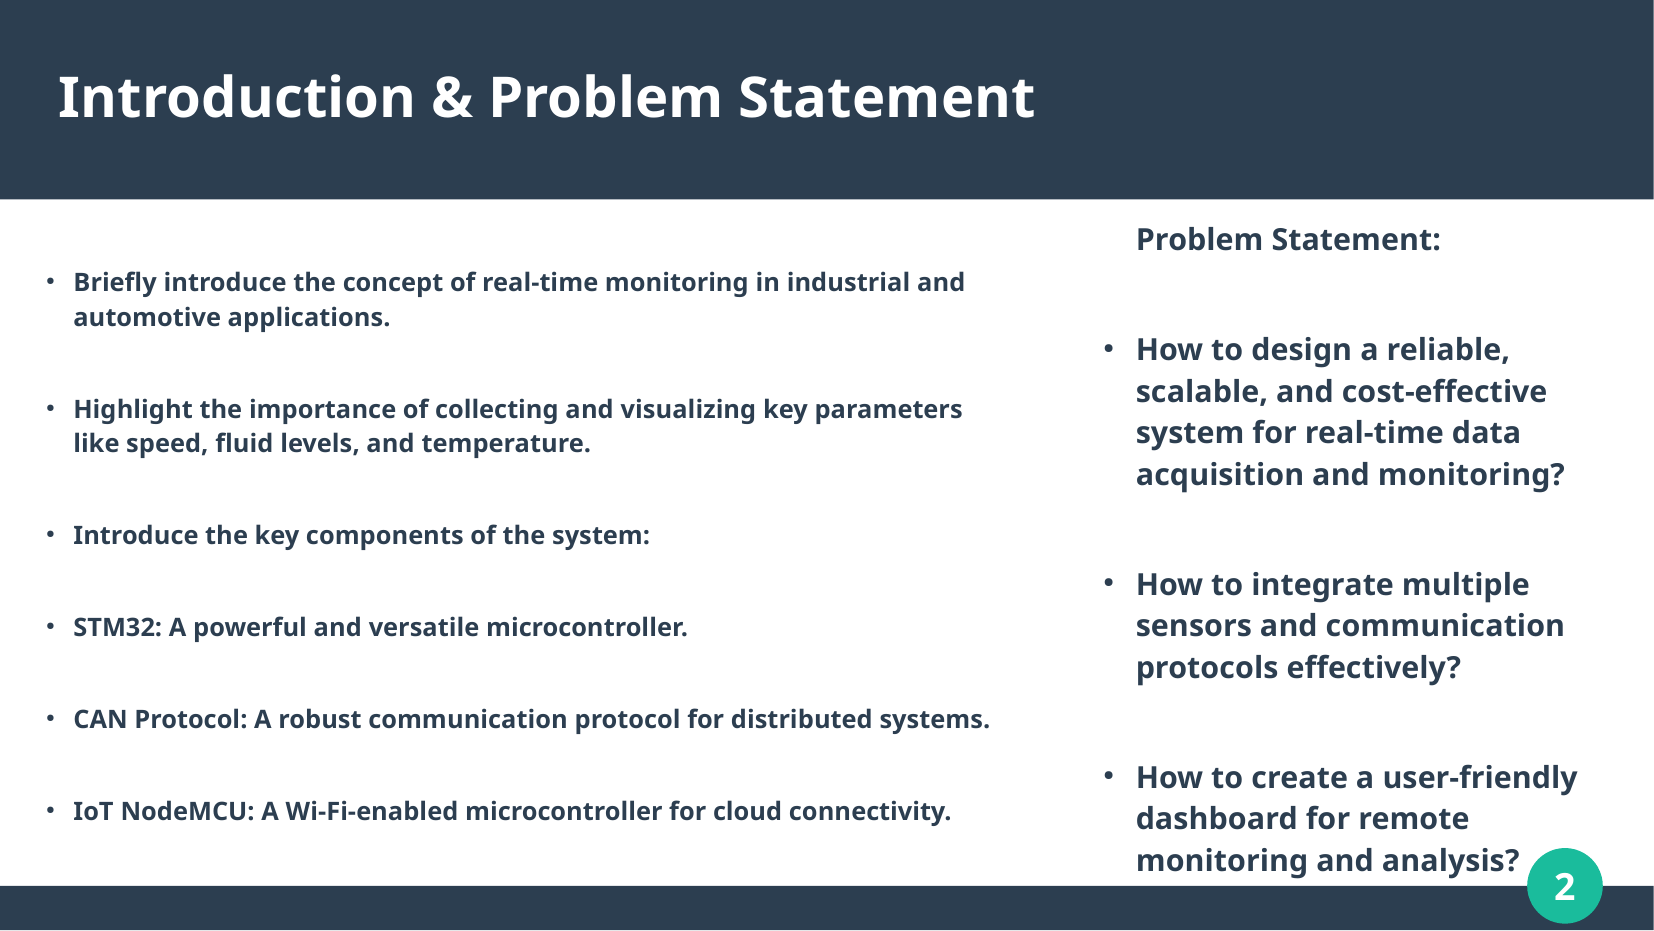

Introduction & Problem Statement
# Briefly introduce the concept of real-time monitoring in industrial and automotive applications.
Highlight the importance of collecting and visualizing key parameters like speed, fluid levels, and temperature.
Introduce the key components of the system:
STM32: A powerful and versatile microcontroller.
CAN Protocol: A robust communication protocol for distributed systems.
IoT NodeMCU: A Wi-Fi-enabled microcontroller for cloud connectivity.
Problem Statement:
How to design a reliable, scalable, and cost-effective system for real-time data acquisition and monitoring?
How to integrate multiple sensors and communication protocols effectively?
How to create a user-friendly dashboard for remote monitoring and analysis?